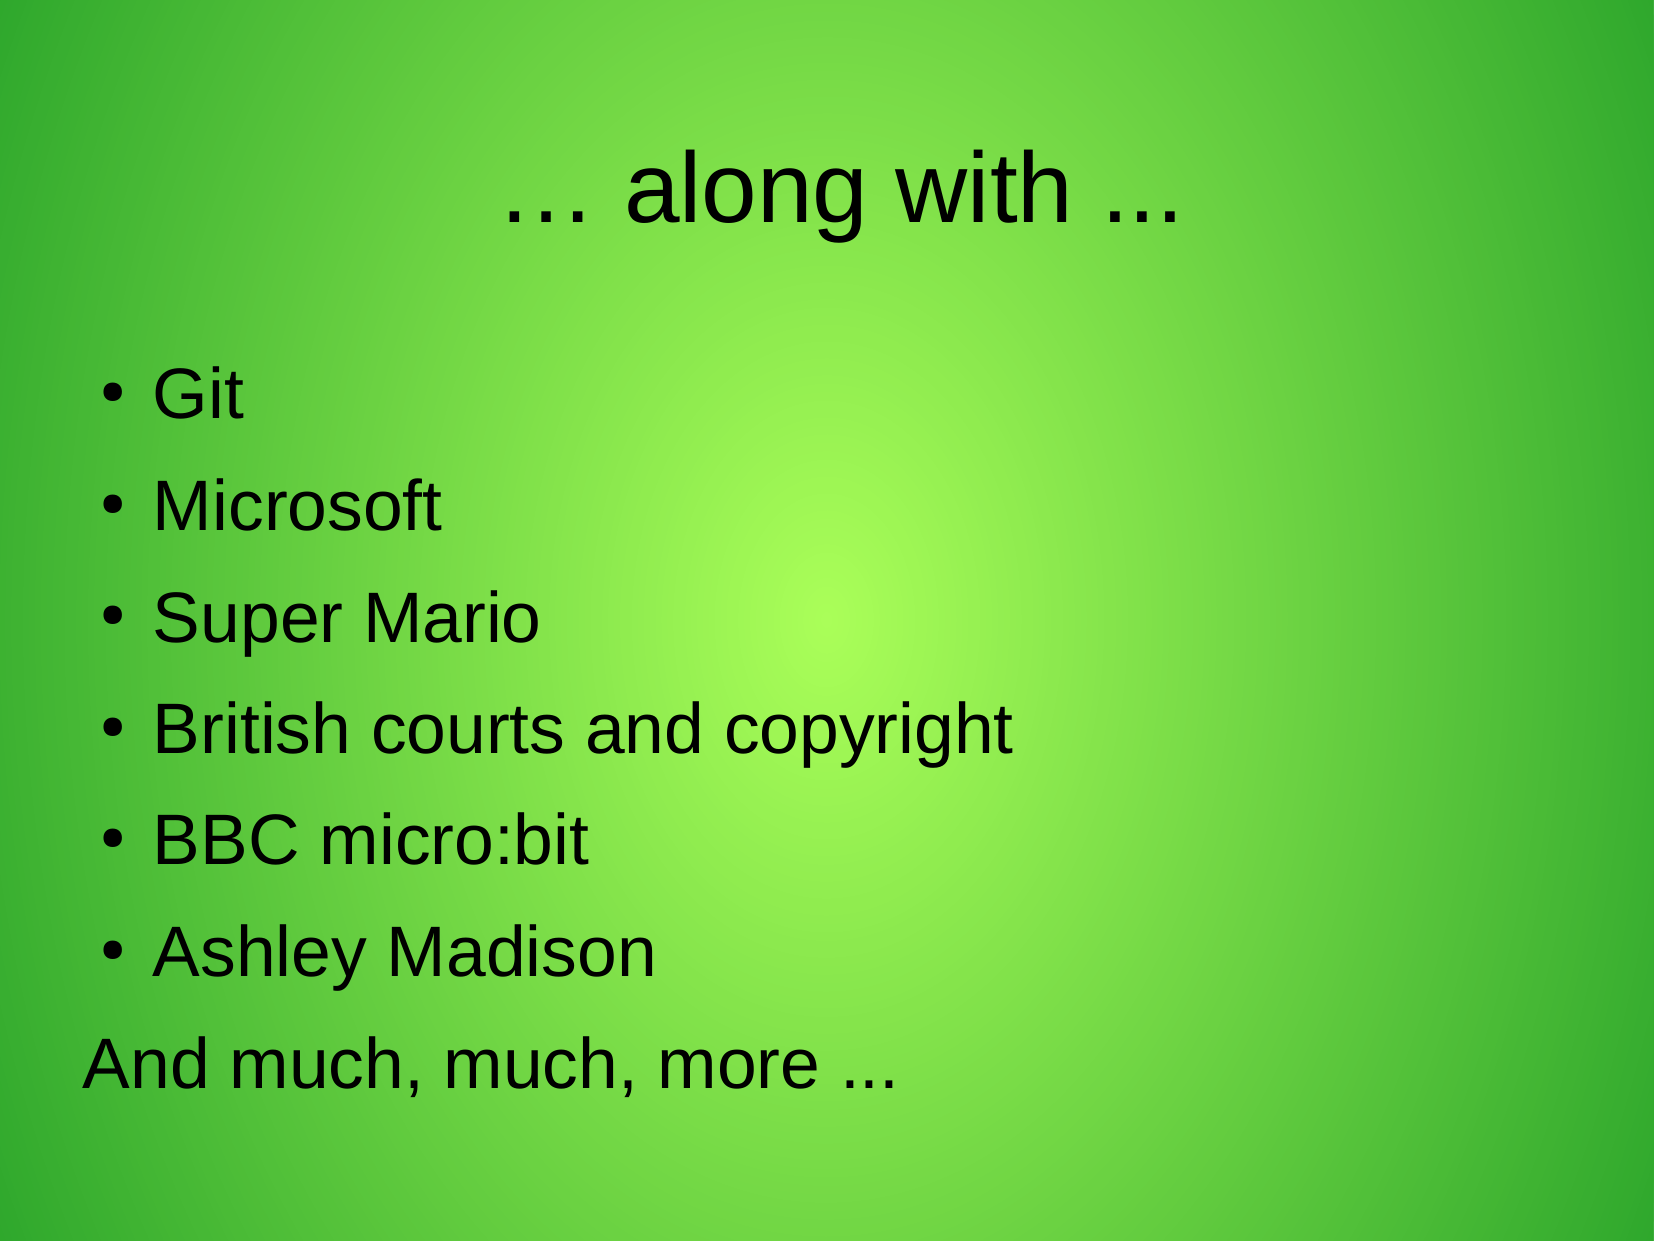

# … along with ...
Git
Microsoft
Super Mario
British courts and copyright
BBC micro:bit
Ashley Madison
And much, much, more ...